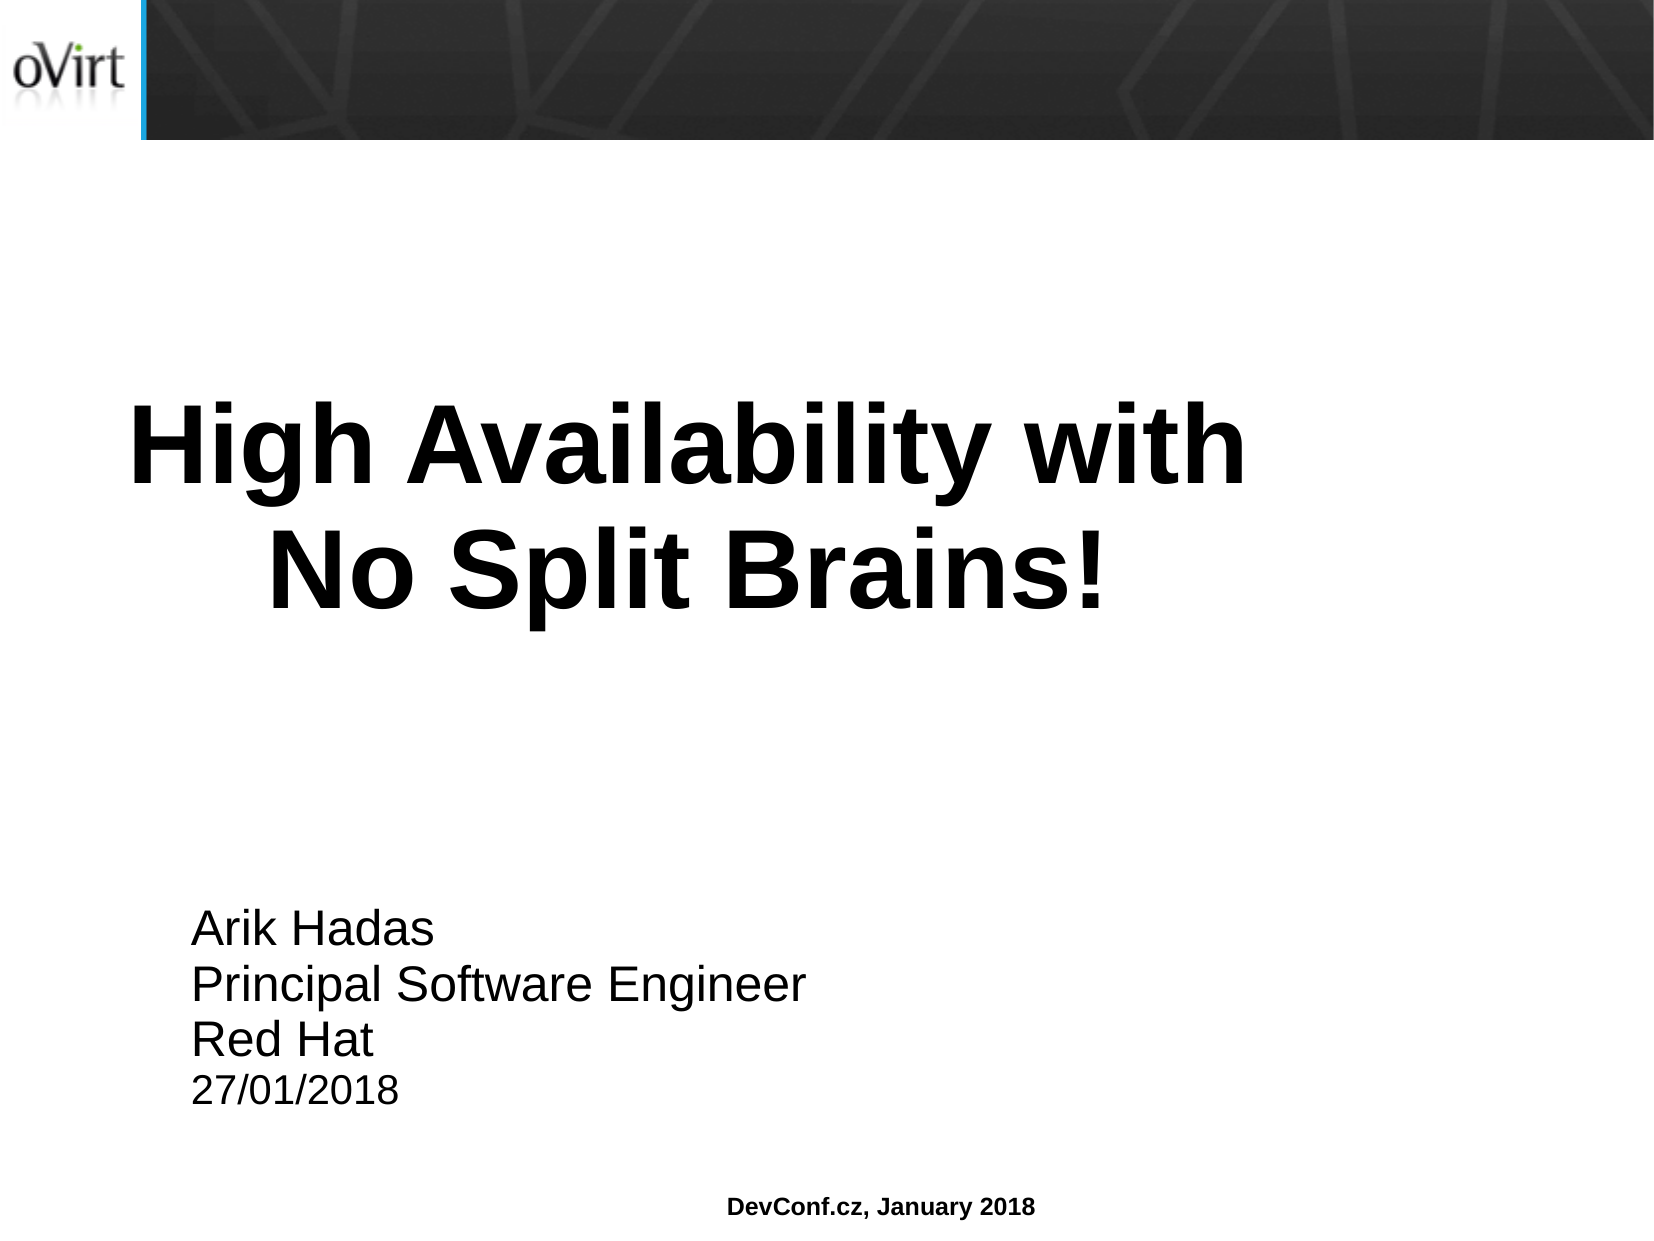

High Availability with
No Split Brains!
Arik Hadas
Principal Software Engineer
Red Hat
27/01/2018